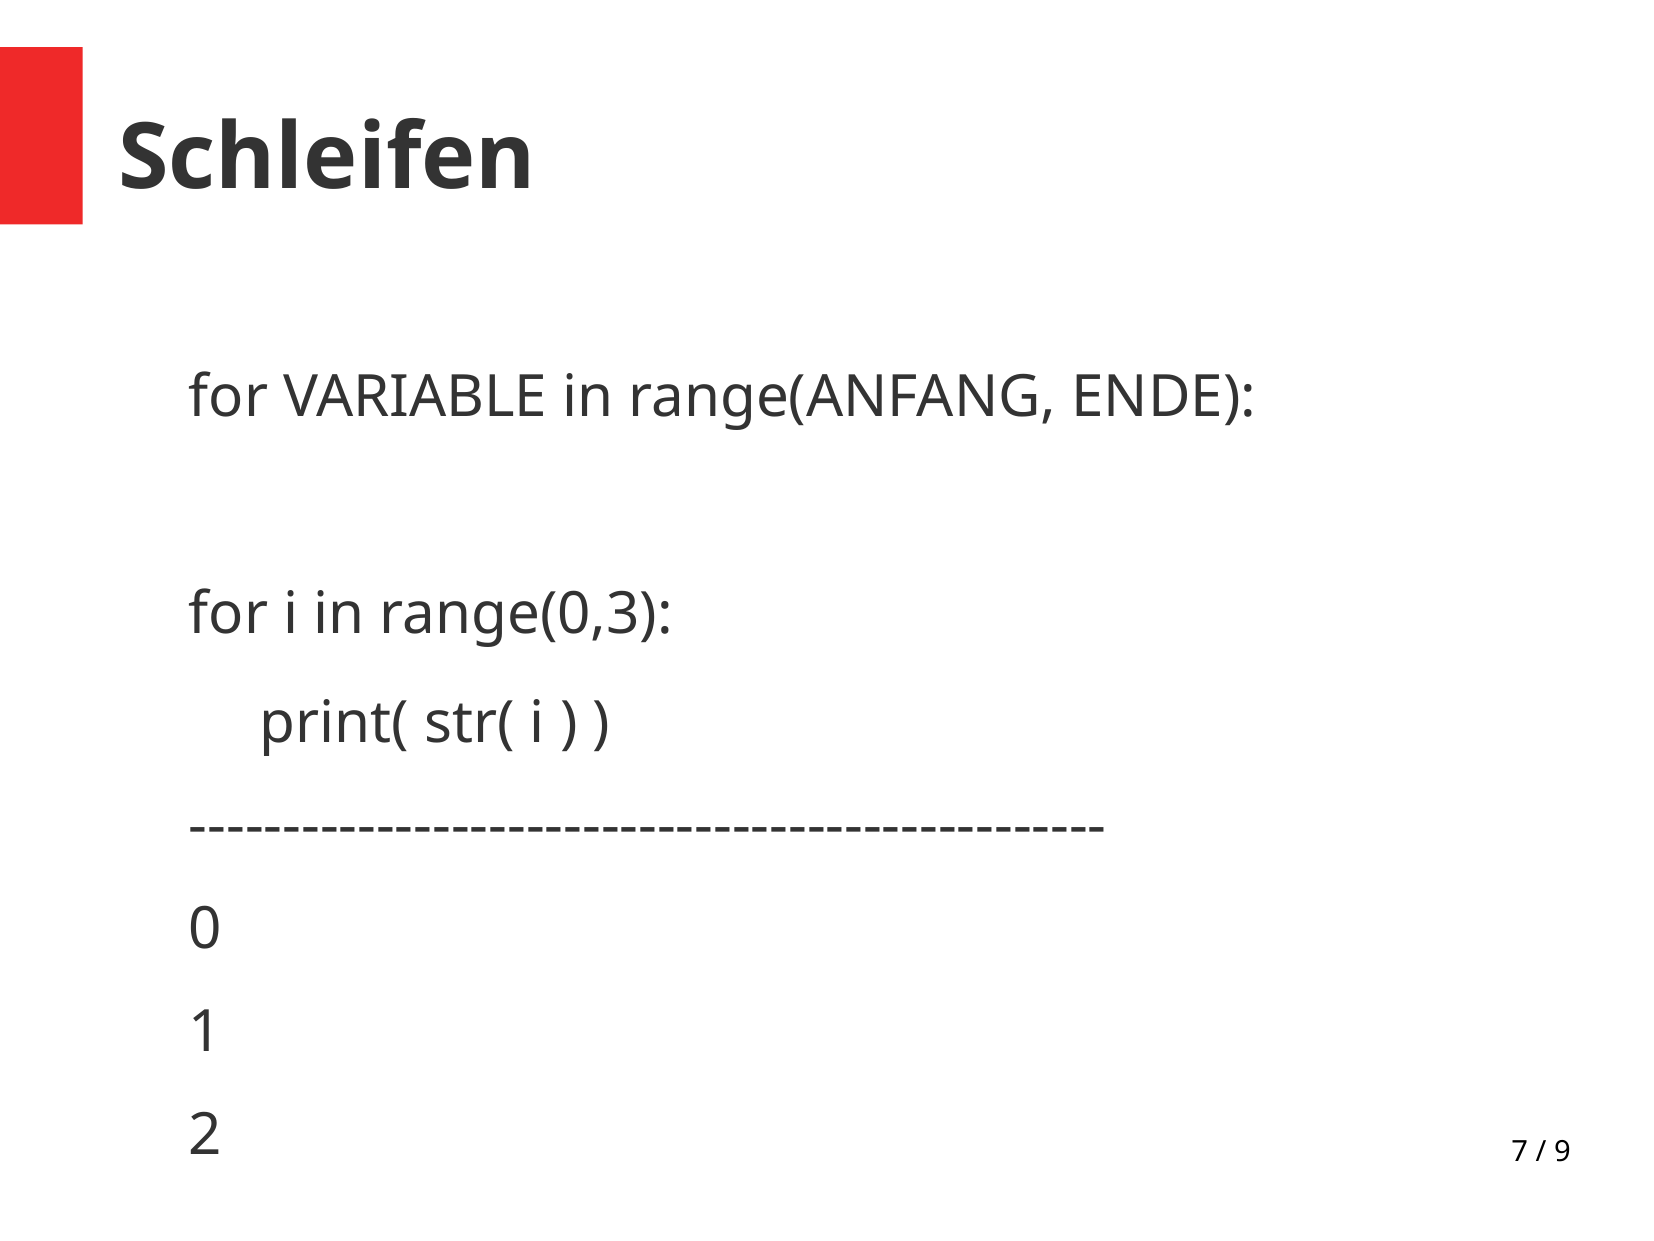

# Schleifen
for VARIABLE in range(ANFANG, ENDE):
for i in range(0,3):
print( str( i ) )
-------------------------------------------------
0
1
2
7